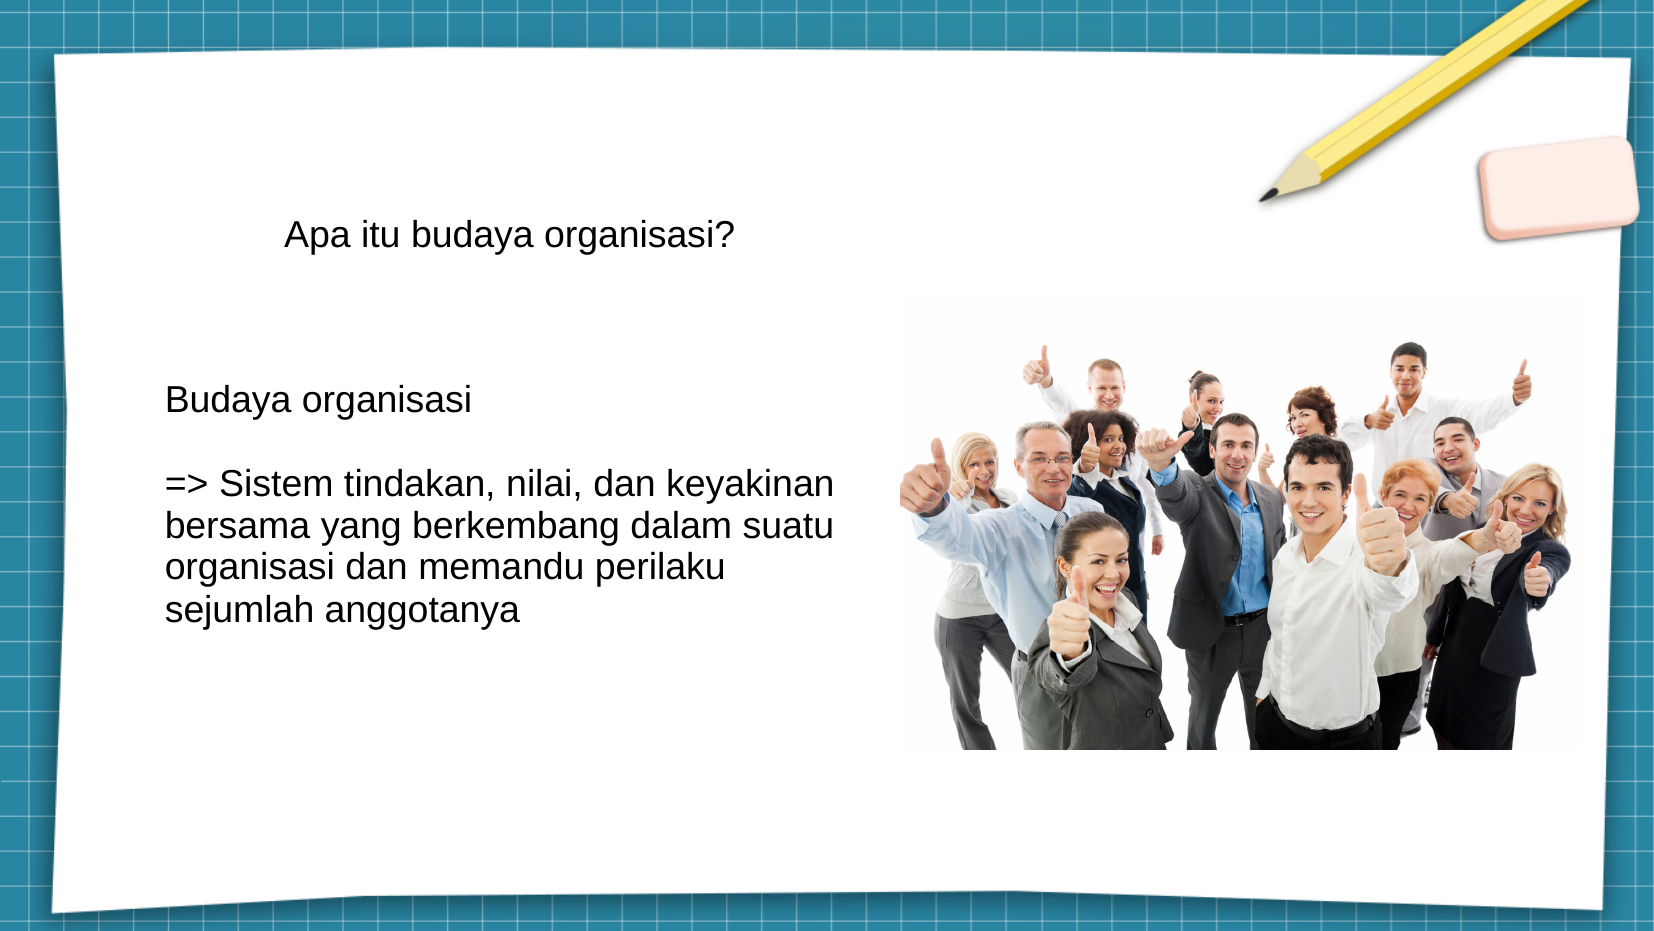

Apa itu budaya organisasi?
Budaya organisasi
=> Sistem tindakan, nilai, dan keyakinan bersama yang berkembang dalam suatu organisasi dan memandu perilaku sejumlah anggotanya